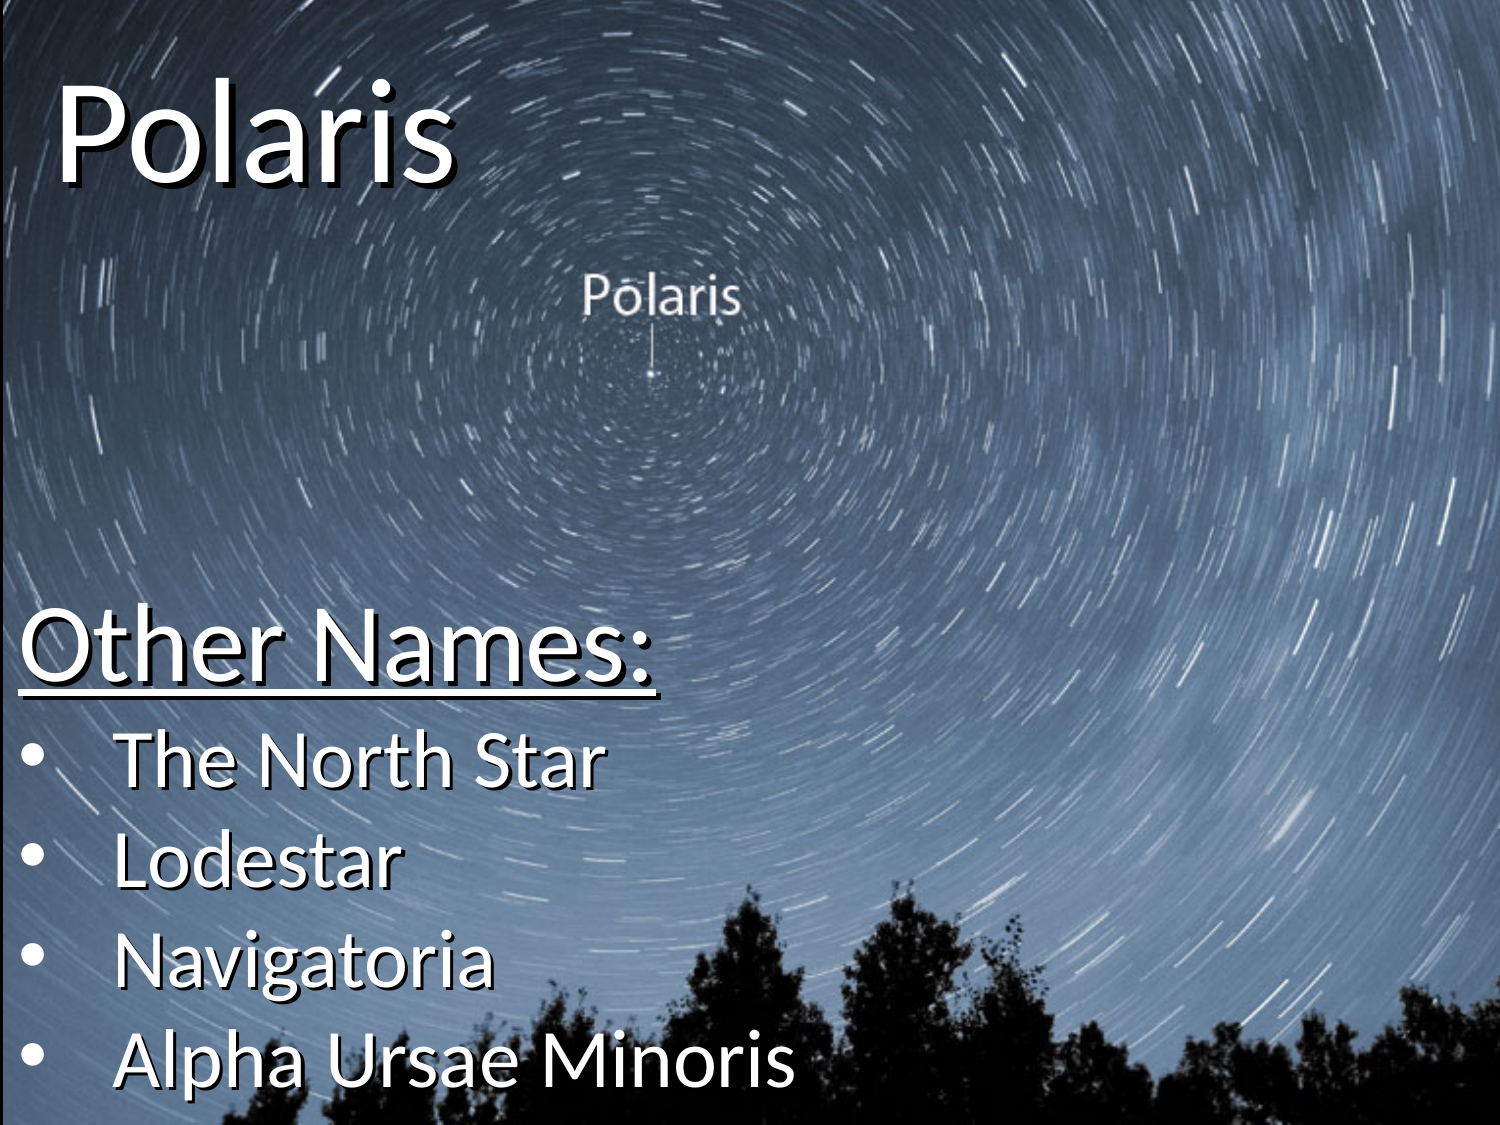

Polaris
Other Names:
The North Star
Lodestar
Navigatoria
Alpha Ursae Minoris